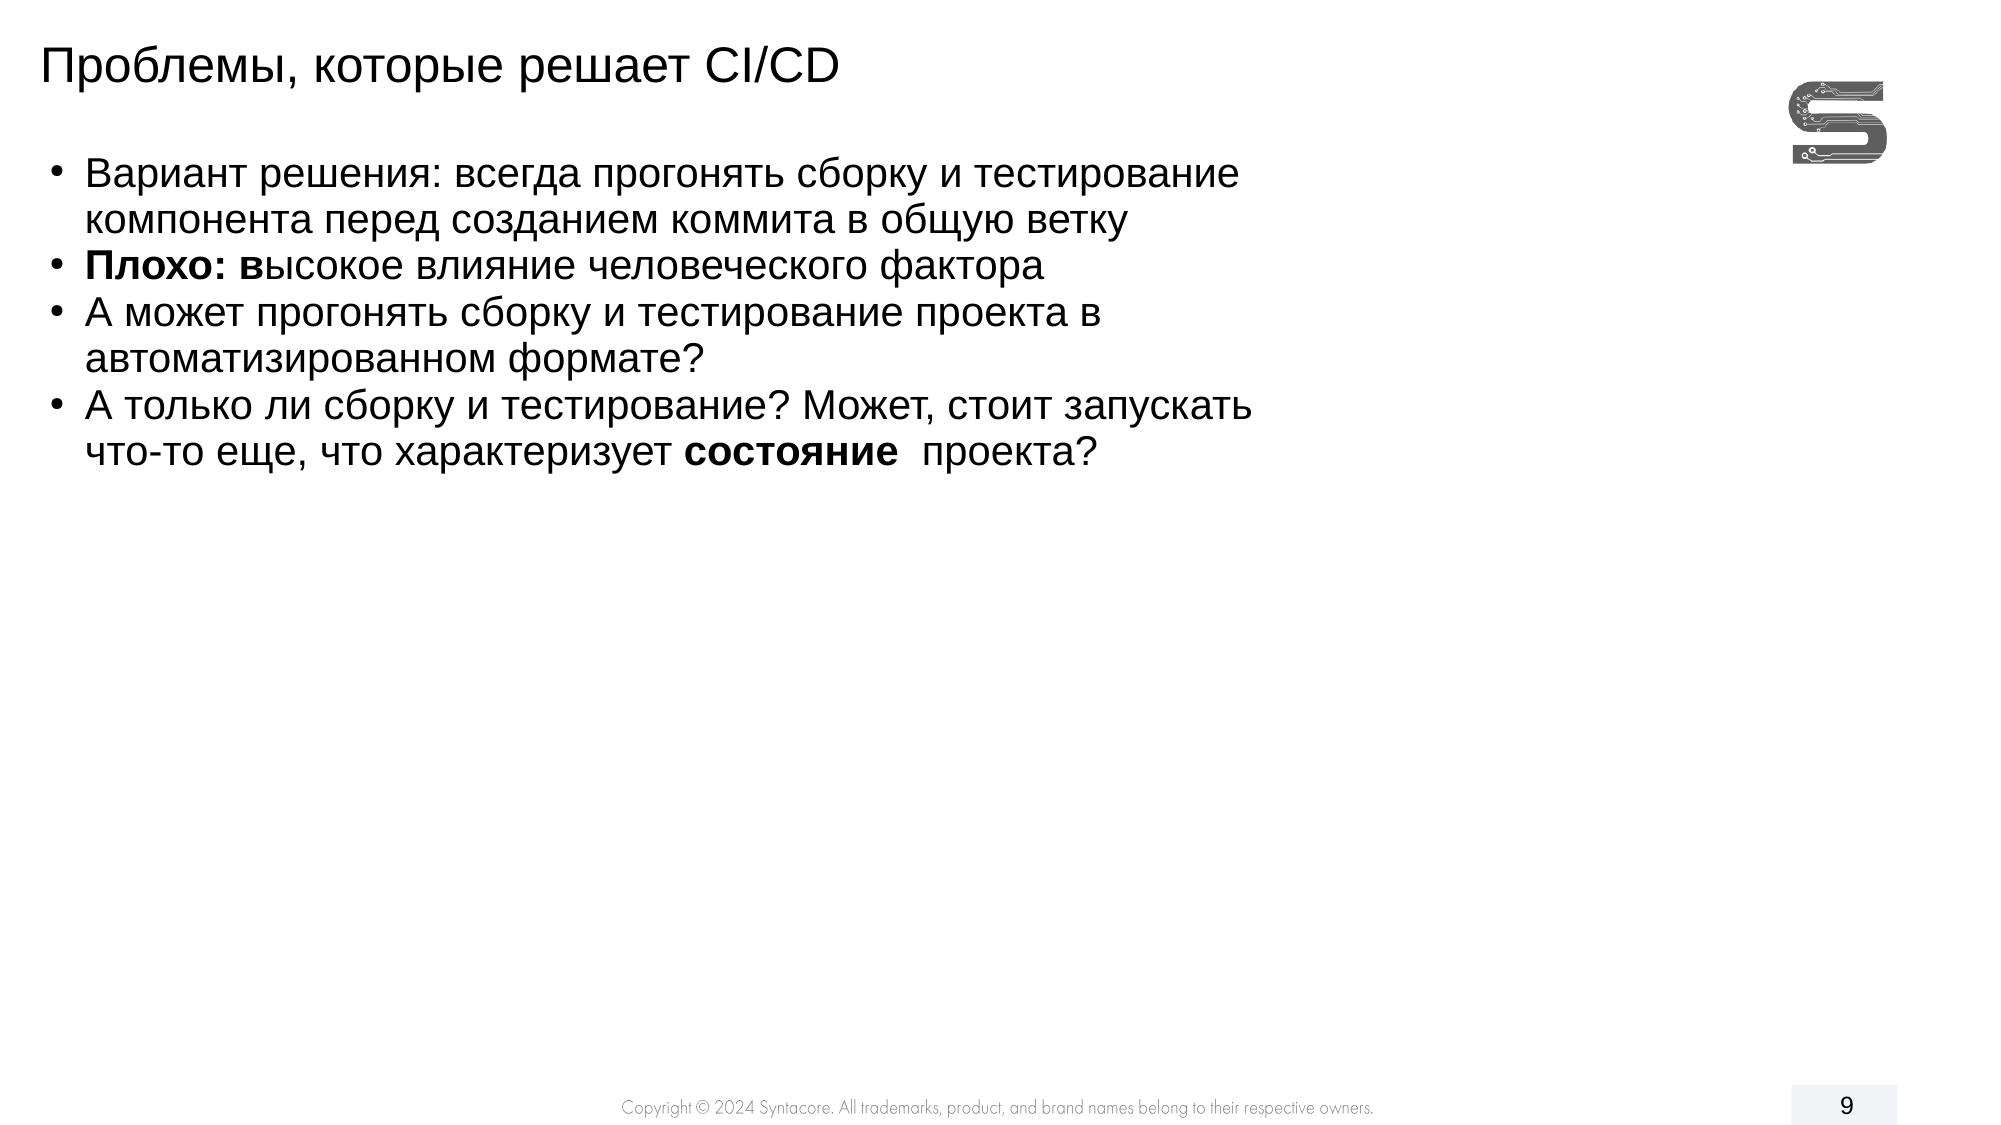

Проблемы, которые решает CI/CD
Вариант решения: всегда прогонять сборку и тестирование компонента перед созданием коммита в общую ветку
Плохо: высокое влияние человеческого фактора
А может прогонять сборку и тестирование проекта в автоматизированном формате?
А только ли сборку и тестирование? Может, стоит запускать что-то еще, что характеризует состояние проекта?